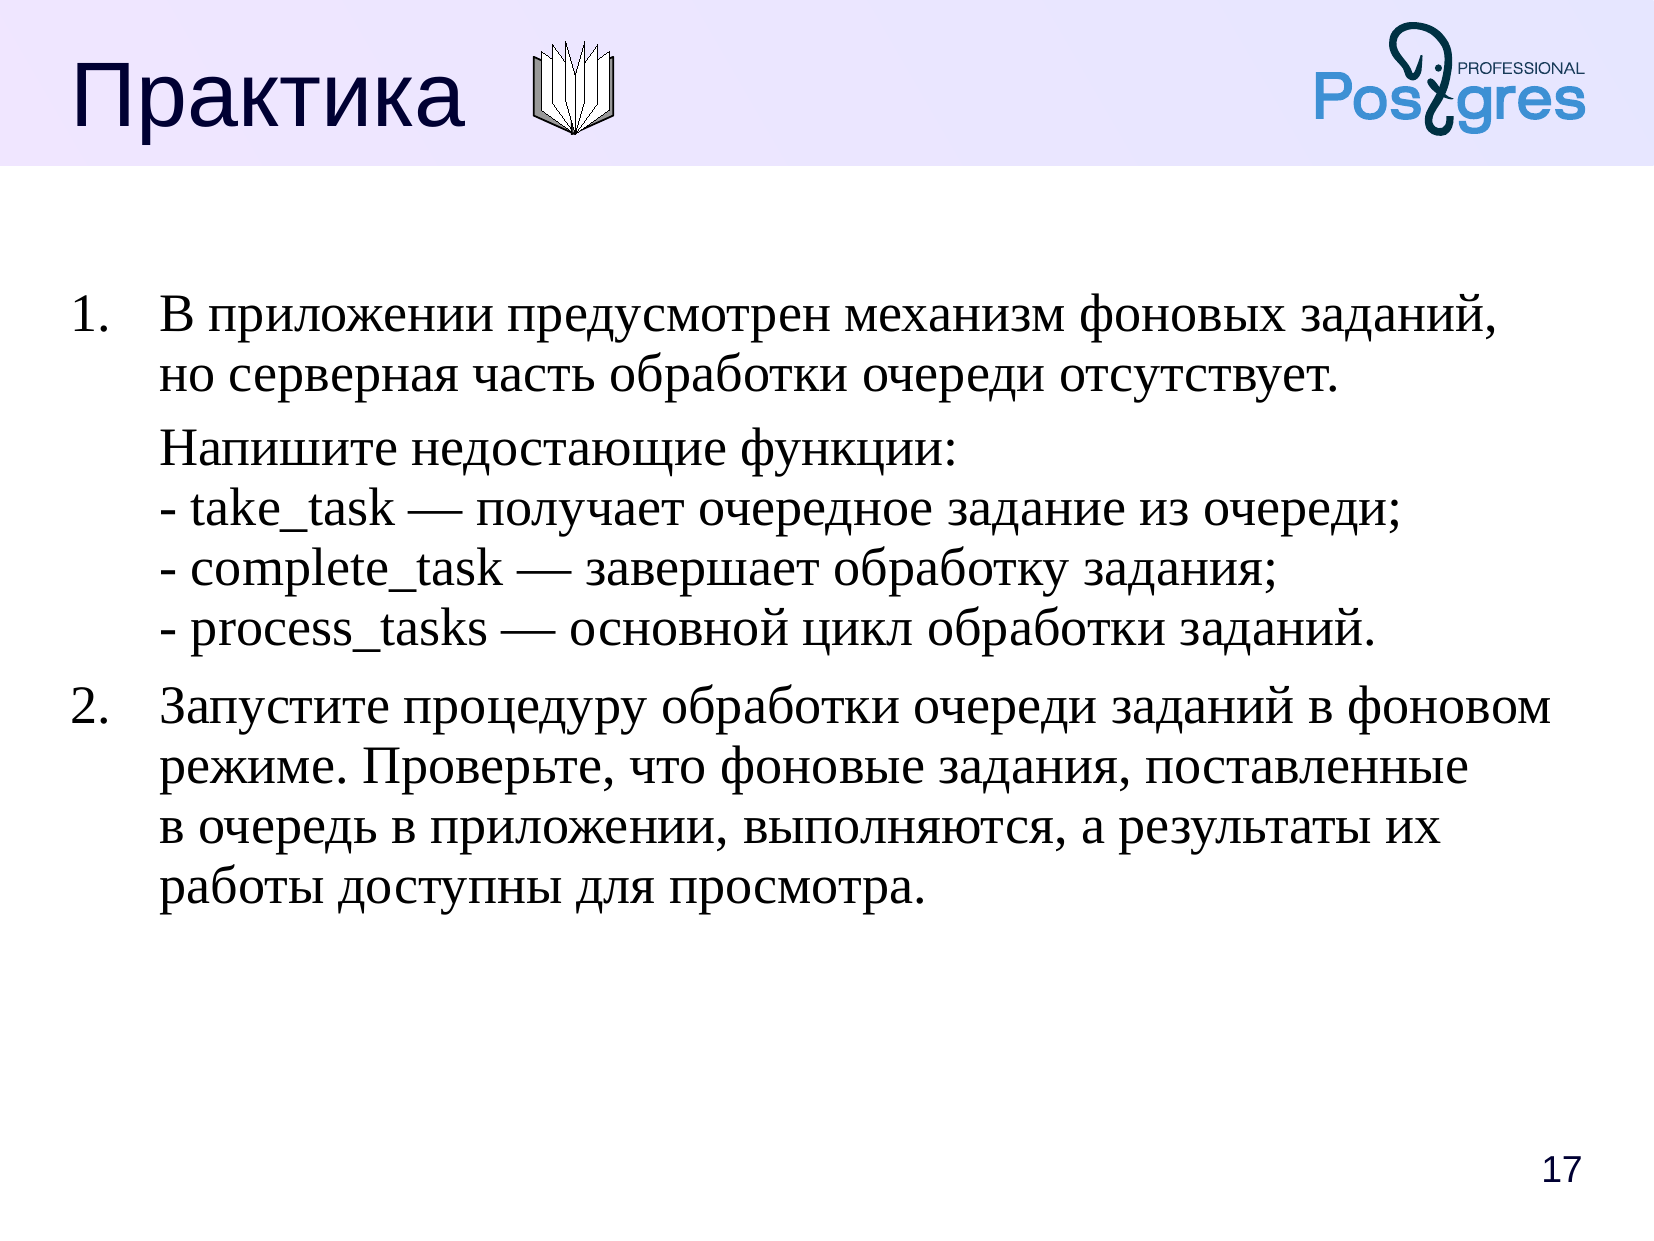

# Практика
В приложении предусмотрен механизм фоновых заданий,
но серверная часть обработки очереди отсутствует.
Напишите недостающие функции:
- take_task — получает очередное задание из очереди;
- complete_task — завершает обработку задания;
- process_tasks — основной цикл обработки заданий.
Запустите процедуру обработки очереди заданий в фоновом режиме. Проверьте, что фоновые задания, поставленные
в очередь в приложении, выполняются, а результаты их работы доступны для просмотра.